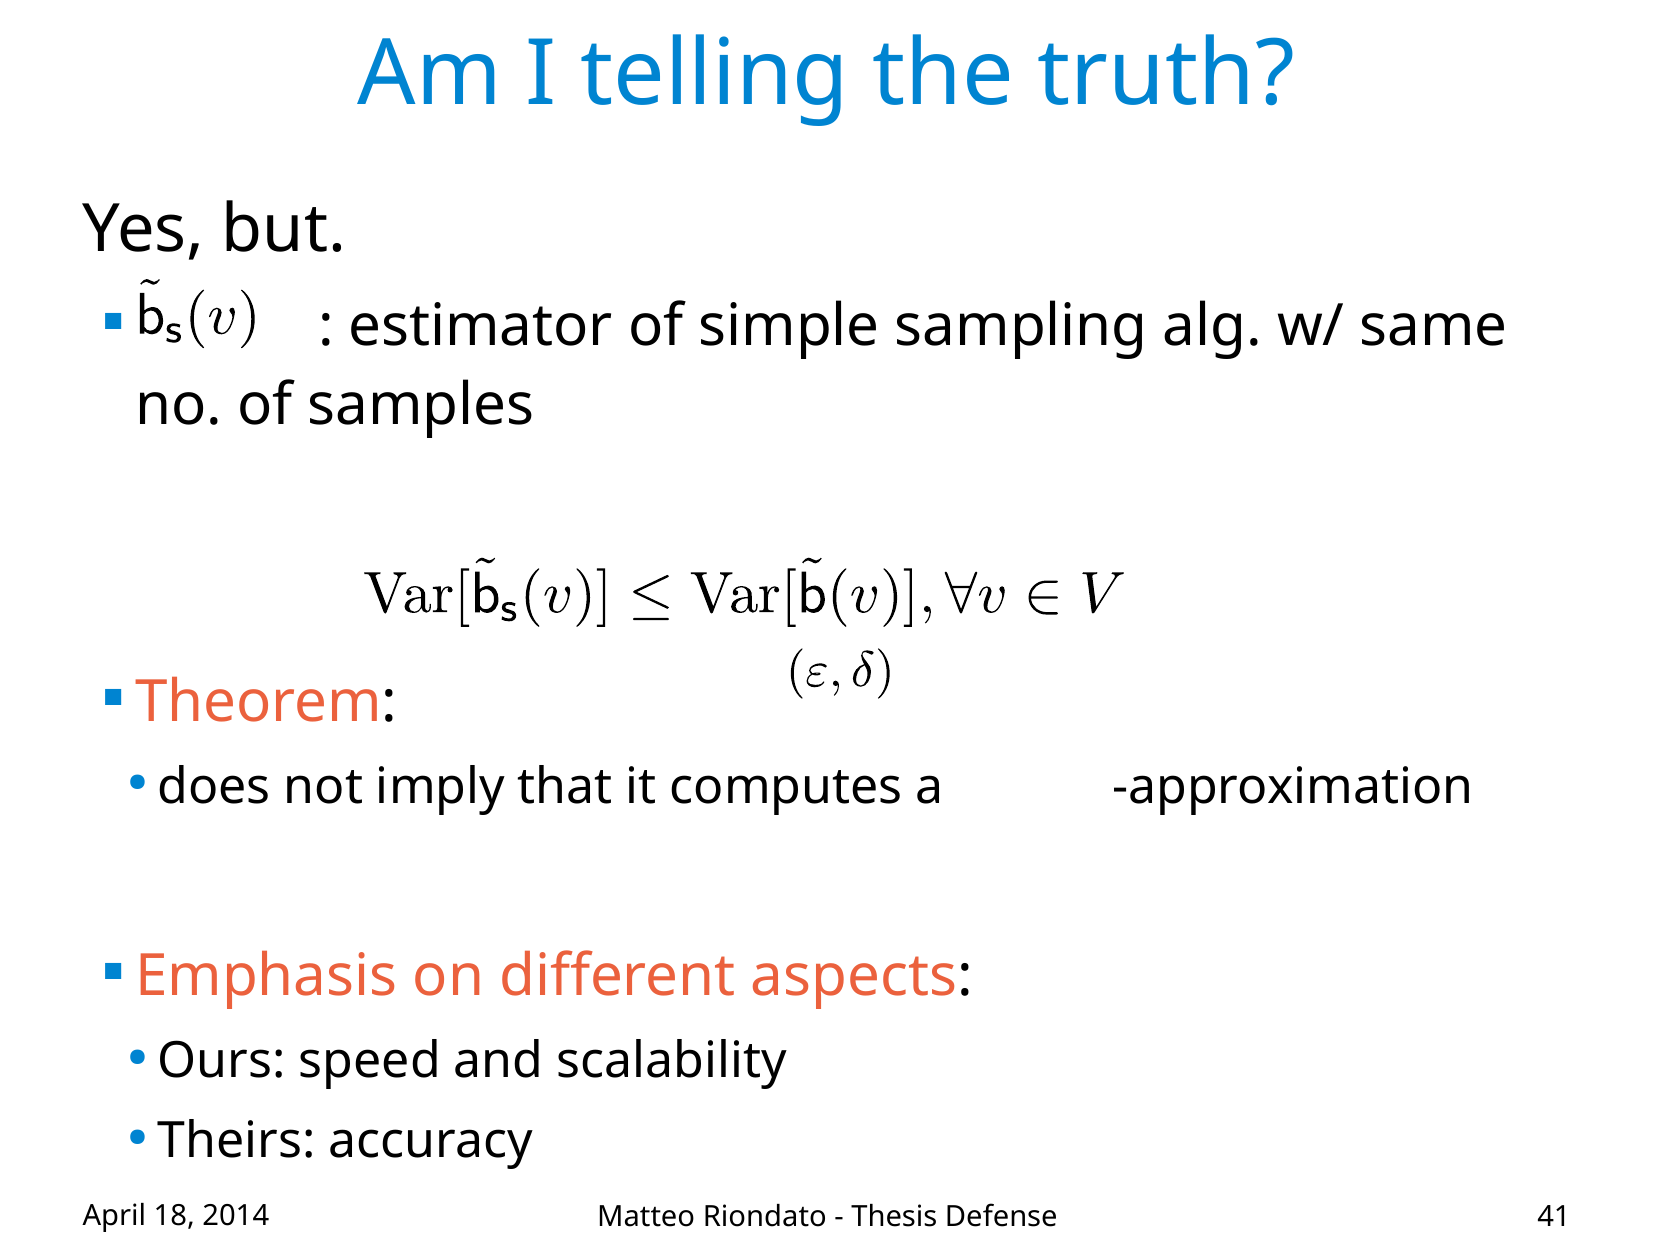

# Am I telling the truth?
Yes, but.
 : estimator of simple sampling alg. w/ same no. of samples
Theorem:
does not imply that it computes a -approximation
Emphasis on different aspects:
Ours: speed and scalability
Theirs: accuracy
April 18, 2014
Matteo Riondato - Thesis Defense
41